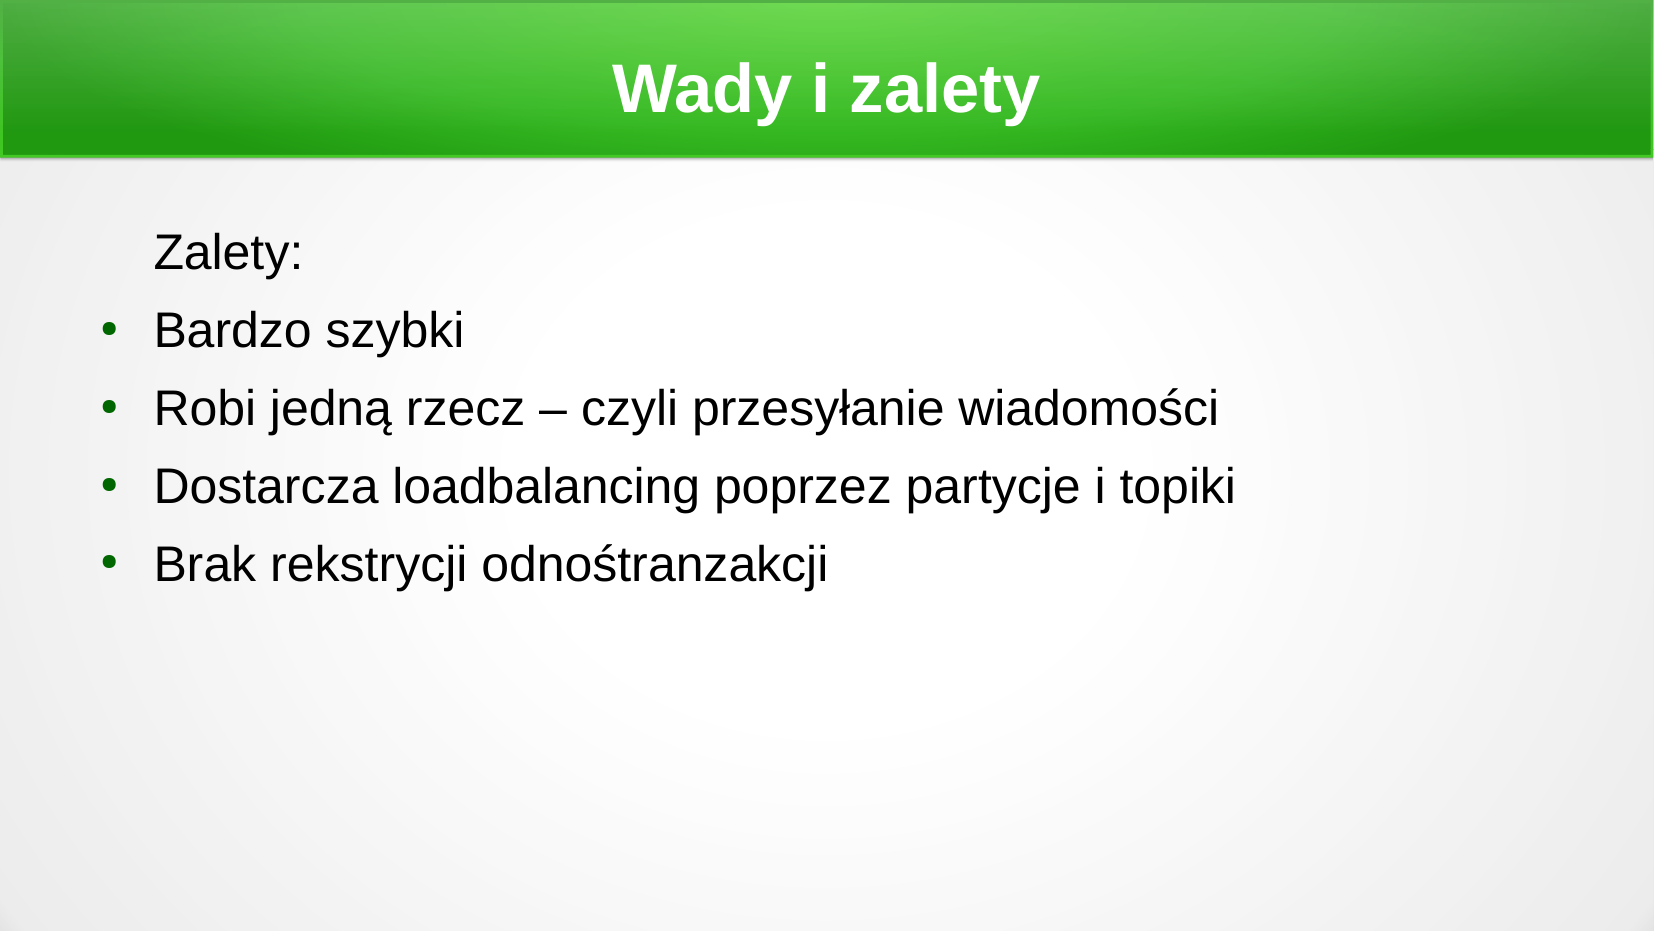

# Wady i zalety
Zalety:
Bardzo szybki
Robi jedną rzecz – czyli przesyłanie wiadomości
Dostarcza loadbalancing poprzez partycje i topiki
Brak rekstrycji odnośtranzakcji